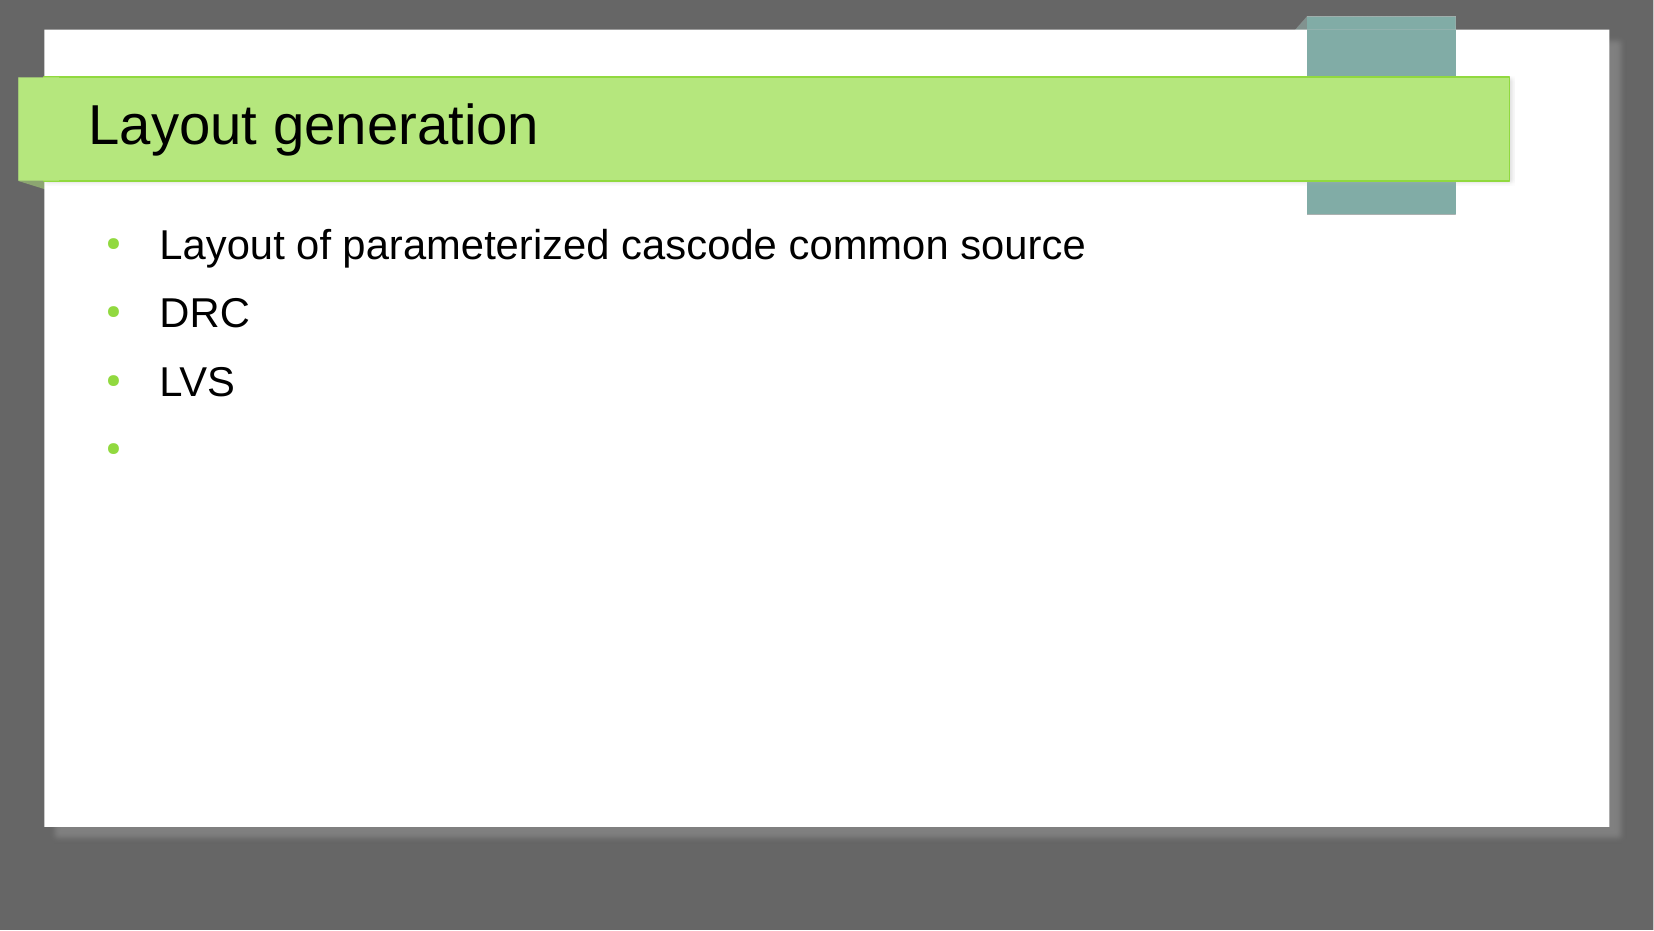

# Layout generation
Layout of parameterized cascode common source
DRC
LVS